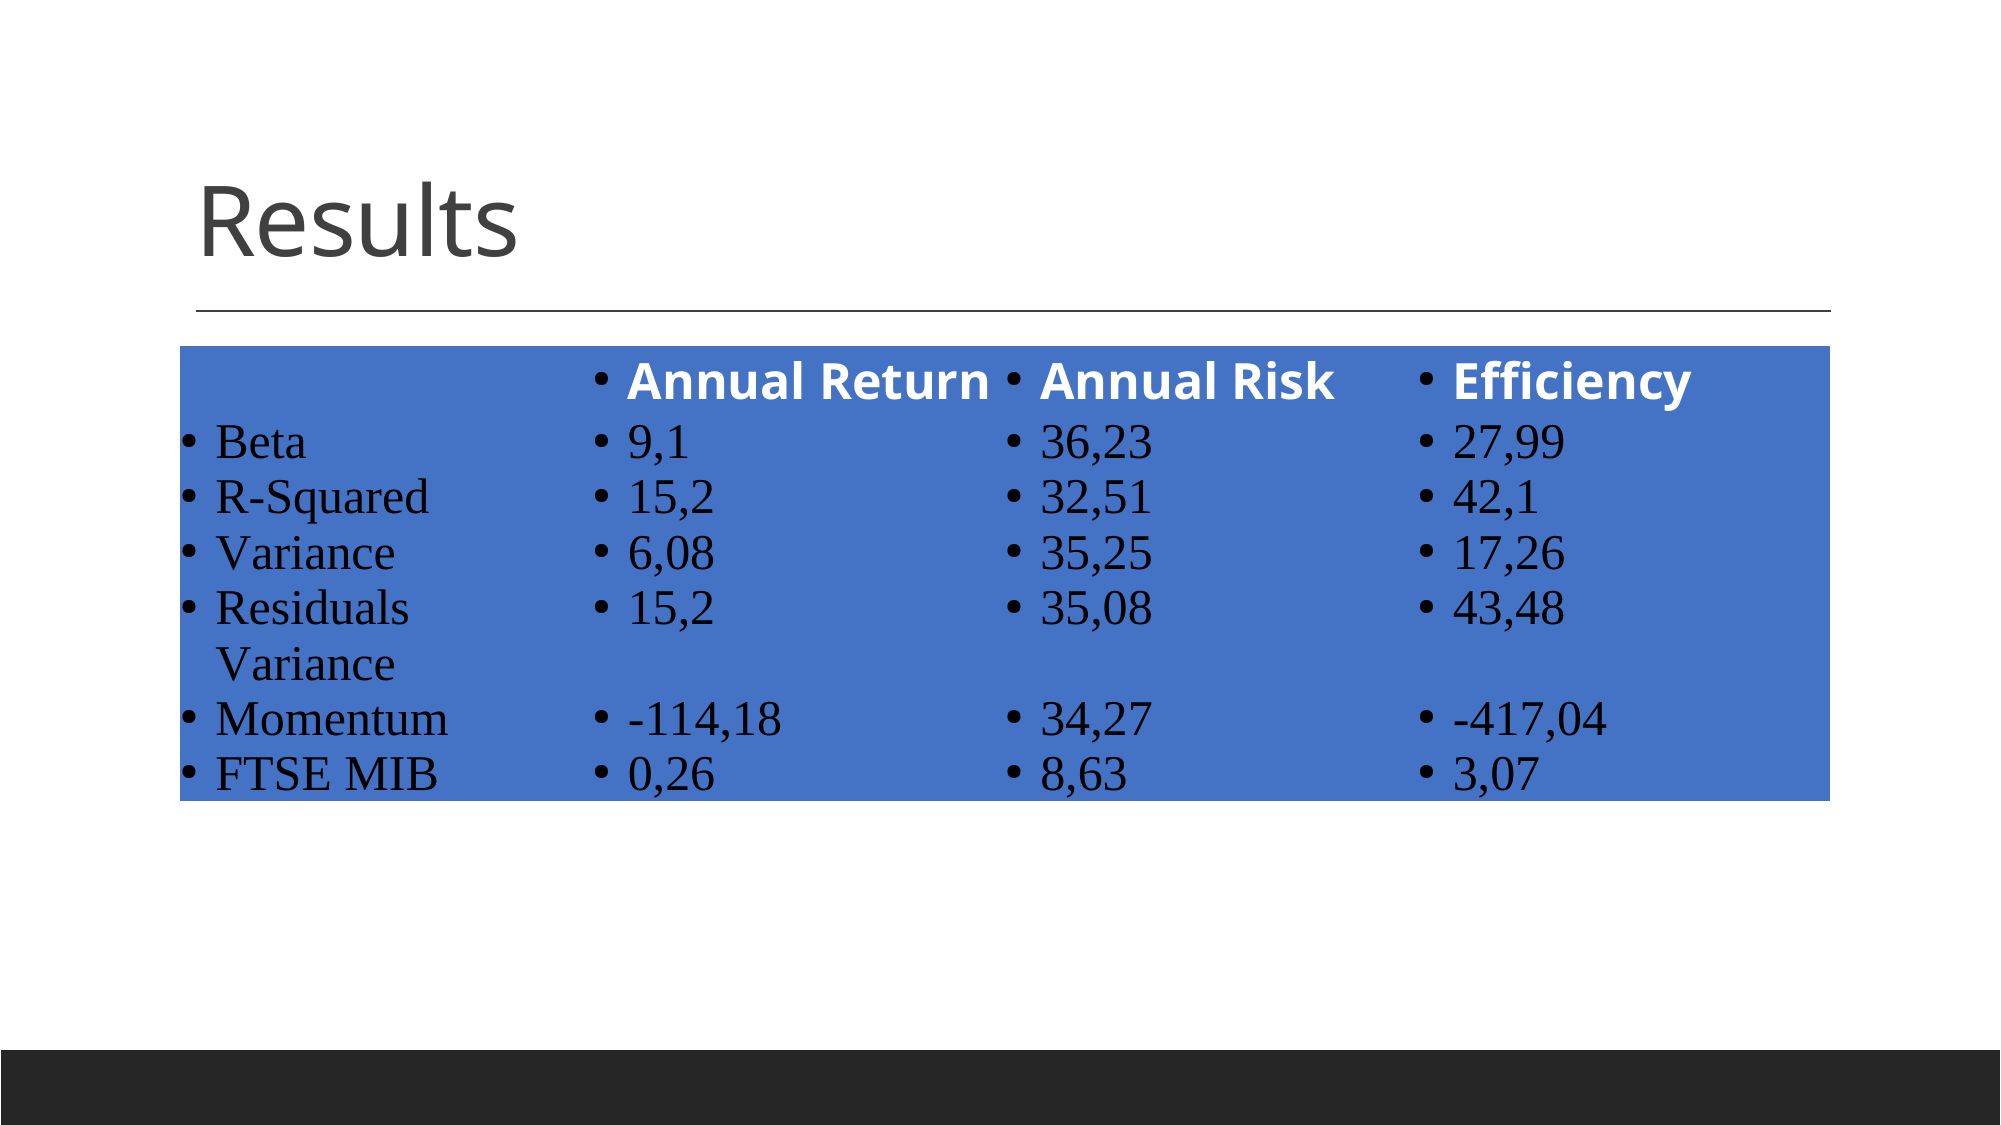

# Results
| | Annual Return | Annual Risk | Efficiency |
| --- | --- | --- | --- |
| Beta | 9,1 | 36,23 | 27,99 |
| R-Squared | 15,2 | 32,51 | 42,1 |
| Variance | 6,08 | 35,25 | 17,26 |
| Residuals Variance | 15,2 | 35,08 | 43,48 |
| Momentum | -114,18 | 34,27 | -417,04 |
| FTSE MIB | 0,26 | 8,63 | 3,07 |